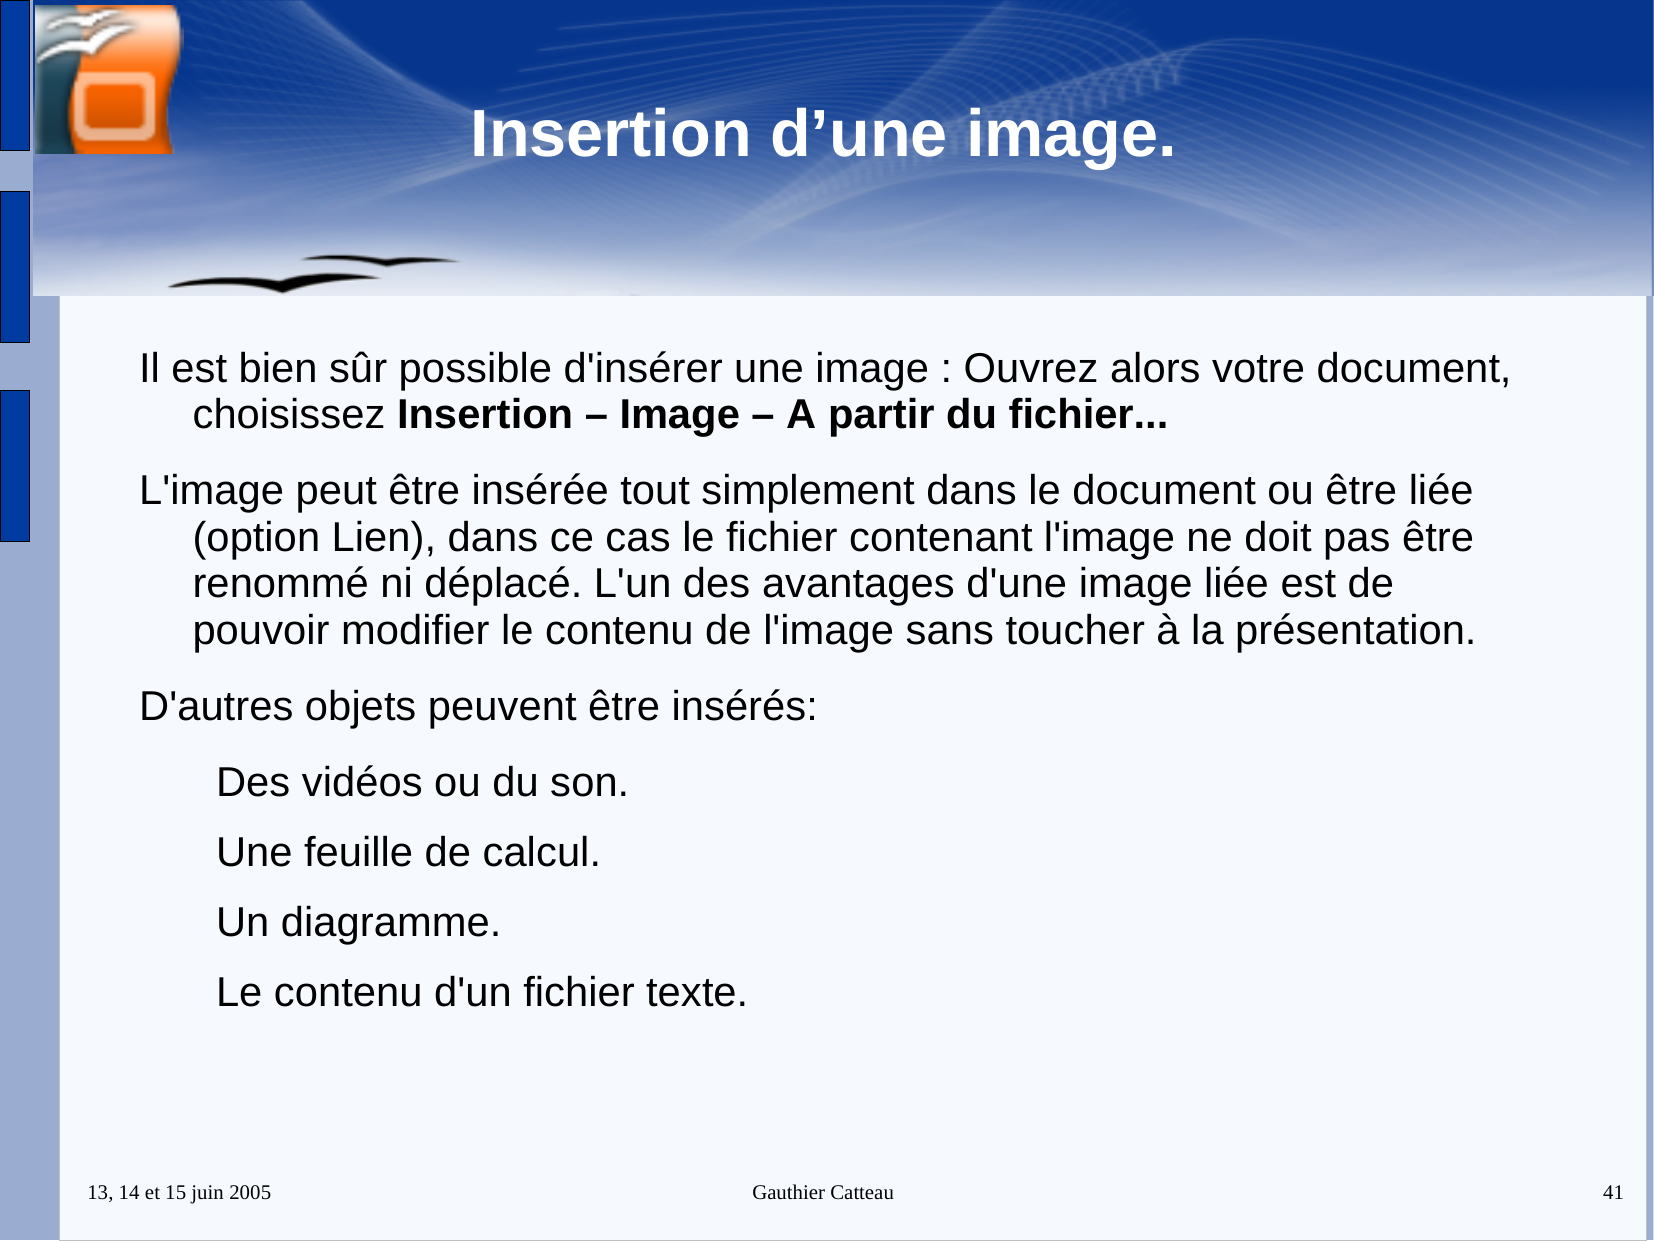

# Insertion d’une image.
Il est bien sûr possible d'insérer une image : Ouvrez alors votre document, choisissez Insertion – Image – A partir du fichier...
L'image peut être insérée tout simplement dans le document ou être liée (option Lien), dans ce cas le fichier contenant l'image ne doit pas être renommé ni déplacé. L'un des avantages d'une image liée est de pouvoir modifier le contenu de l'image sans toucher à la présentation.
D'autres objets peuvent être insérés:
Des vidéos ou du son.
Une feuille de calcul.
Un diagramme.
Le contenu d'un fichier texte.
Gauthier Catteau